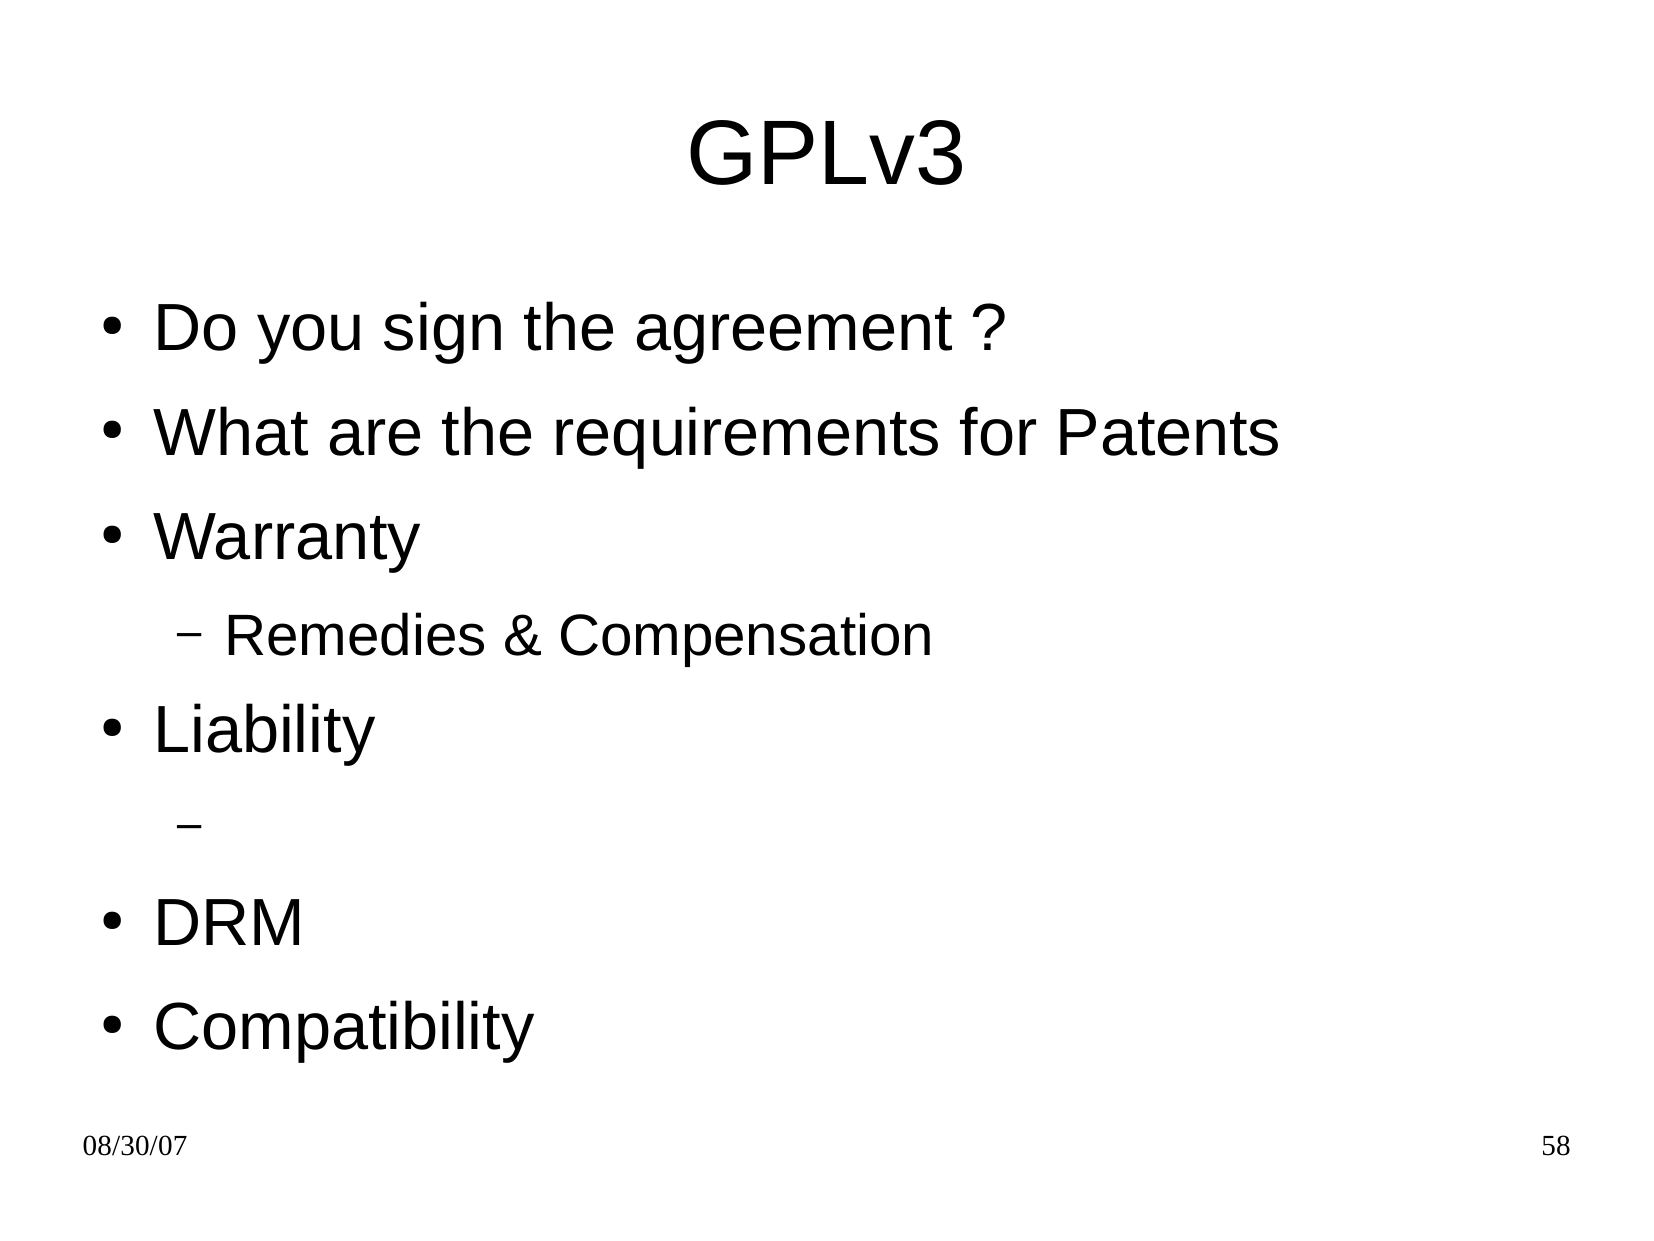

# GPLv3
Do you sign the agreement ?
What are the requirements for Patents
Warranty
Remedies & Compensation
Liability
DRM
Compatibility
08/30/07
58